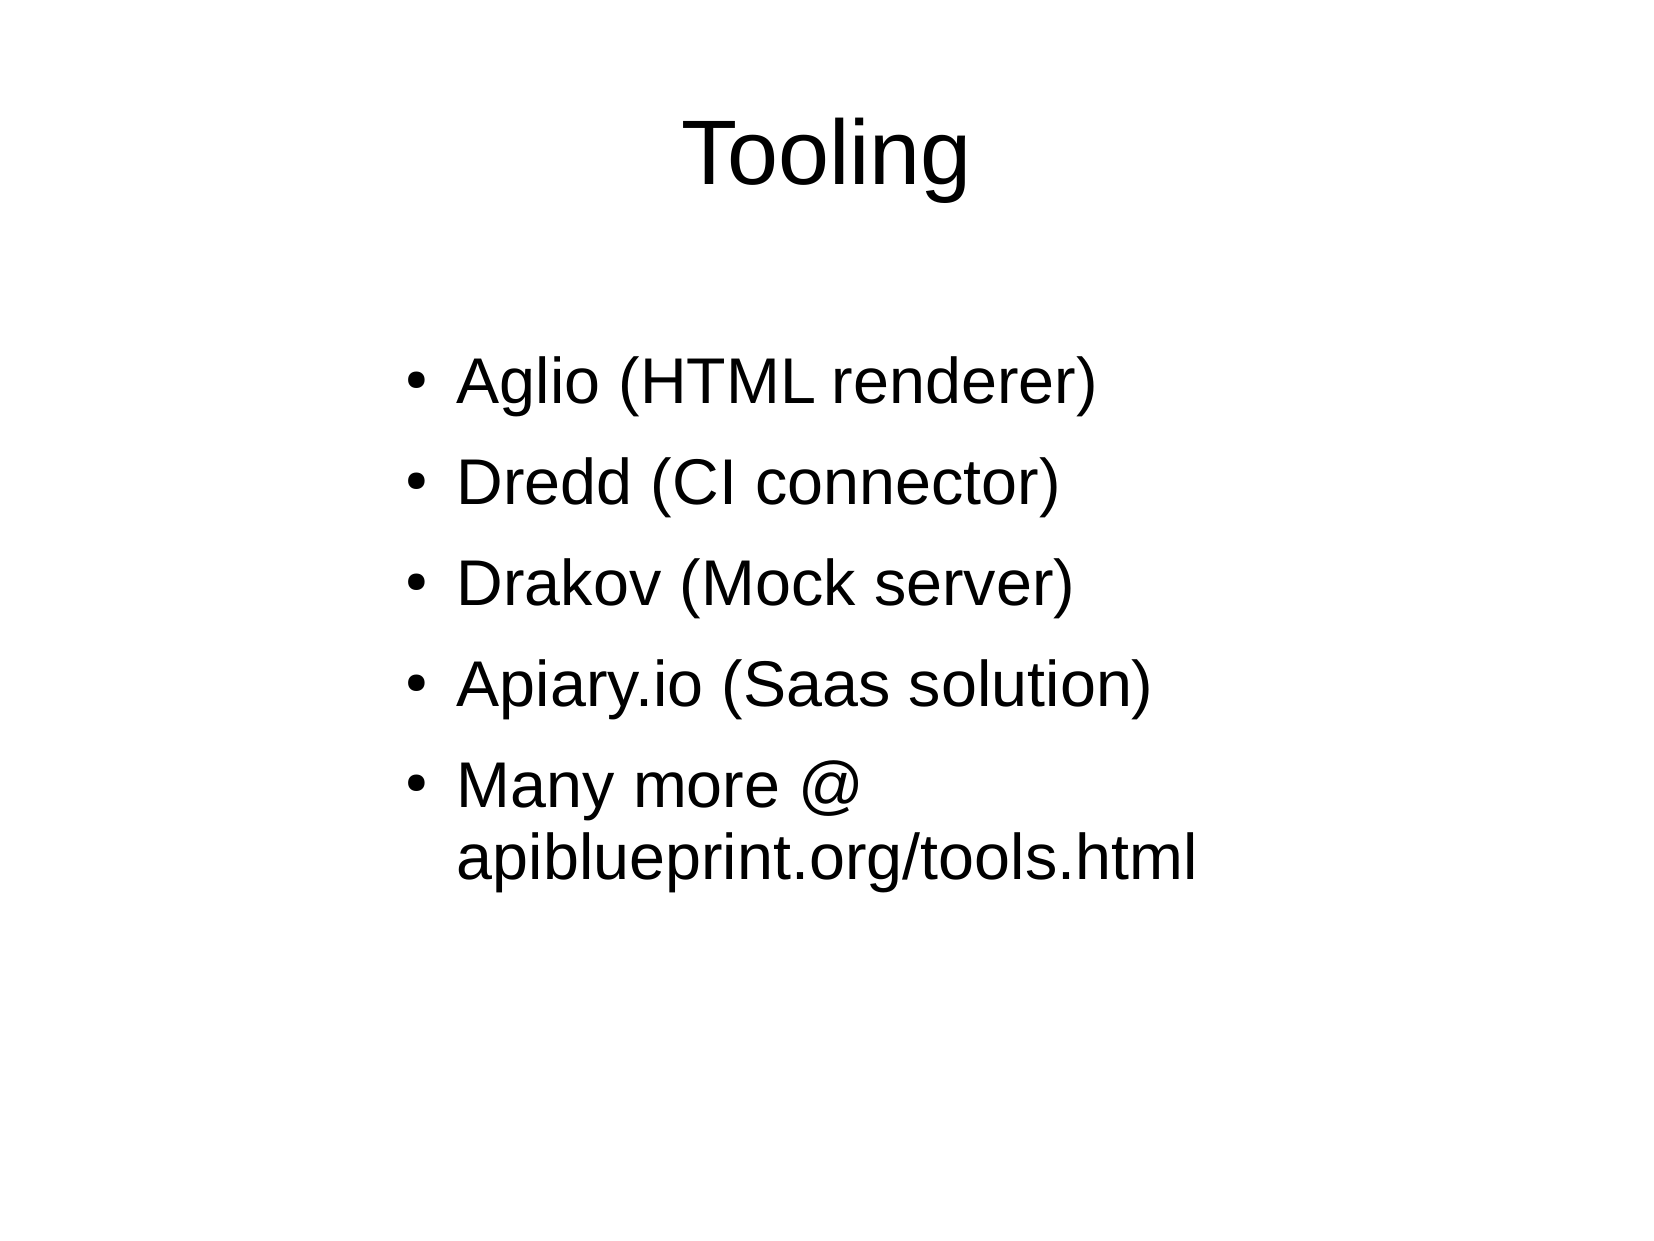

# Tooling
Aglio (HTML renderer)
Dredd (CI connector)
Drakov (Mock server)
Apiary.io (Saas solution)
Many more @ apiblueprint.org/tools.html